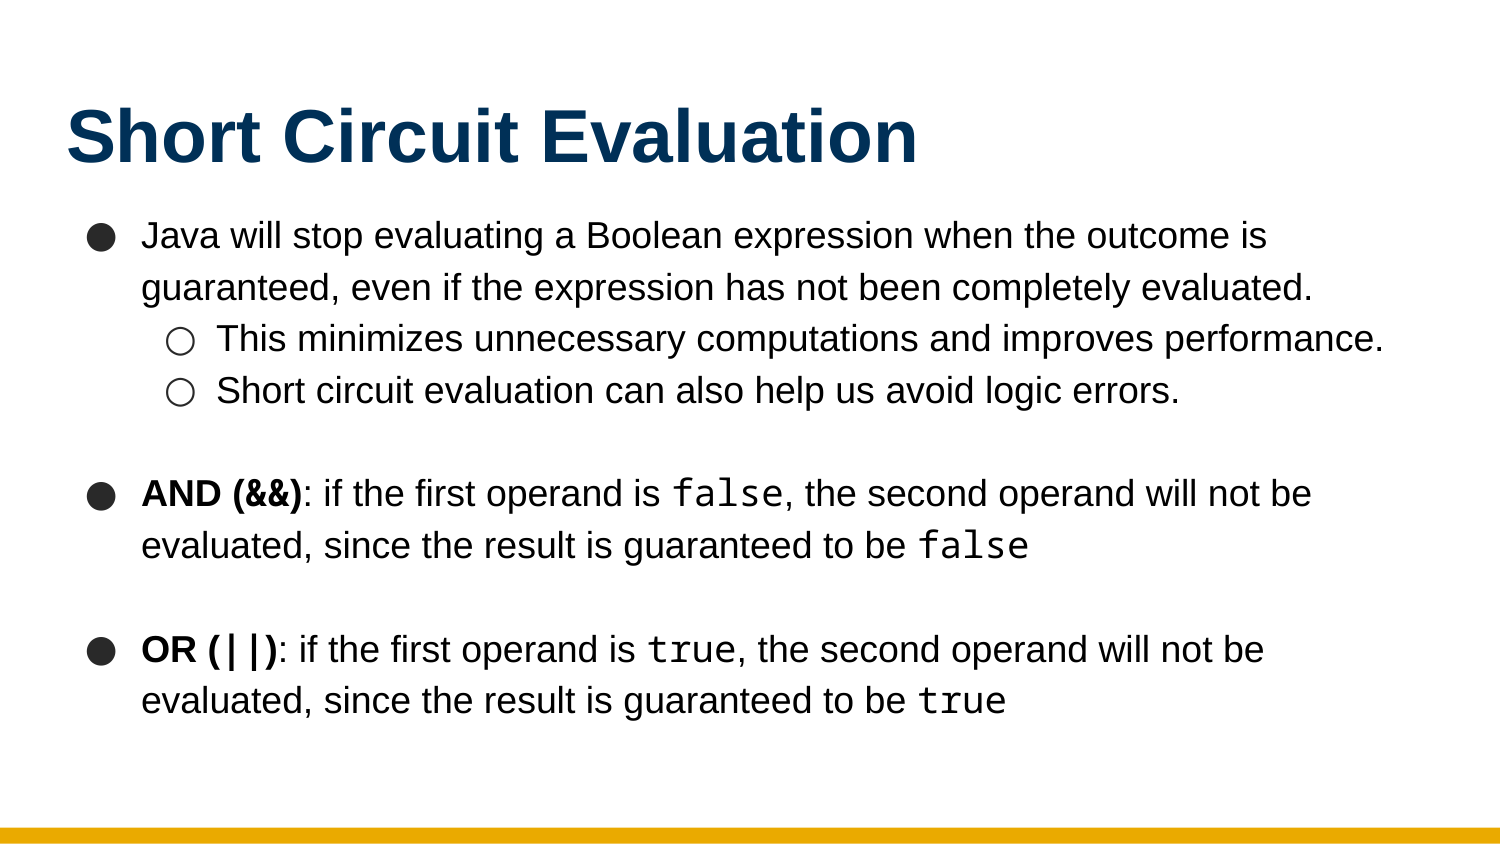

# Short Circuit Evaluation
Java will stop evaluating a Boolean expression when the outcome is guaranteed, even if the expression has not been completely evaluated.
This minimizes unnecessary computations and improves performance.
Short circuit evaluation can also help us avoid logic errors.
AND (&&): if the first operand is false, the second operand will not be evaluated, since the result is guaranteed to be false
OR (||): if the first operand is true, the second operand will not be evaluated, since the result is guaranteed to be true